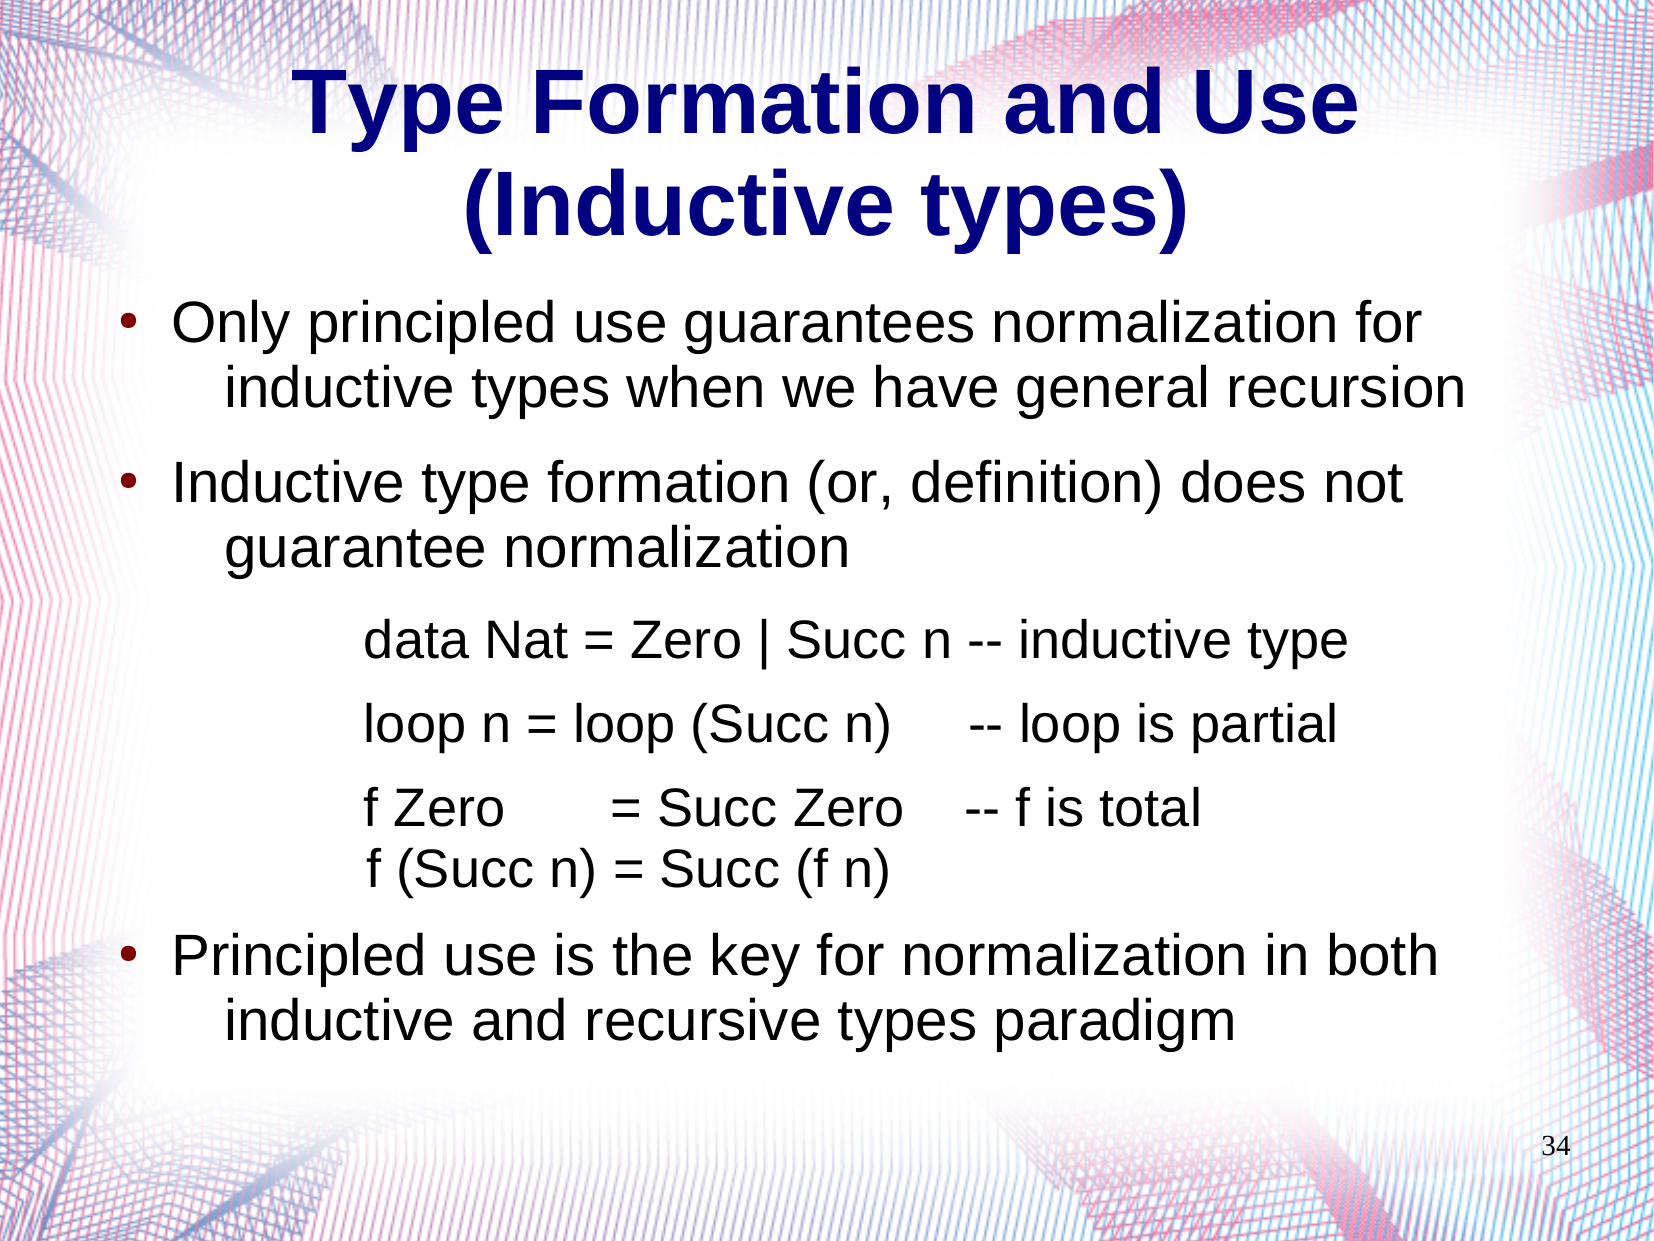

# Type Formation and Use (Inductive types)
Only principled use guarantees normalization for inductive types when we have general recursion
Inductive type formation (or, definition) does not guarantee normalization
 data Nat = Zero | Succ n -- inductive type
 loop n = loop (Succ n) -- loop is partial
 f Zero = Succ Zero -- f is total
f (Succ n) = Succ (f n)
Principled use is the key for normalization in both inductive and recursive types paradigm
34